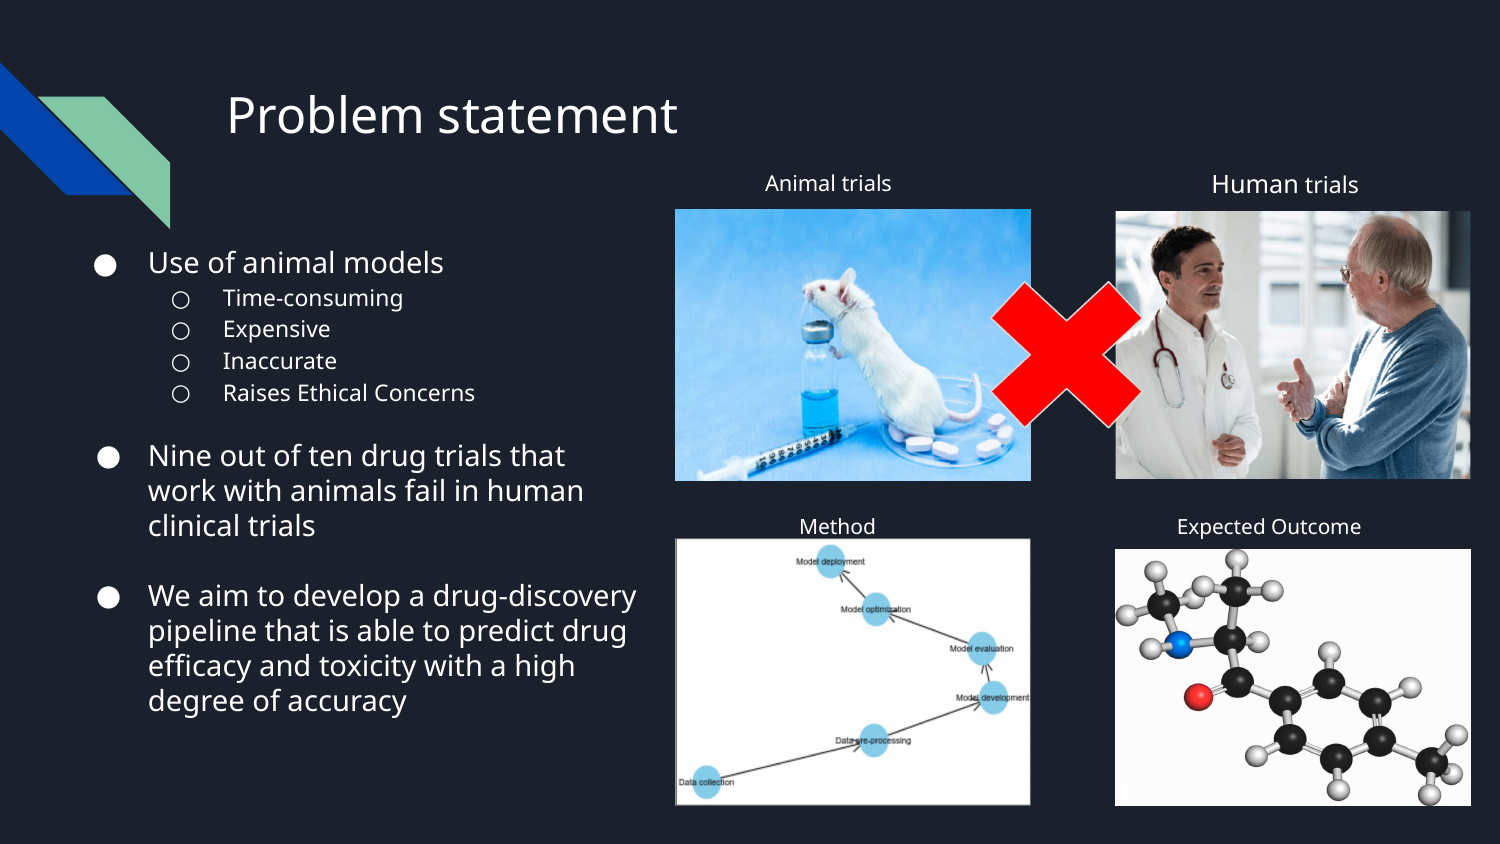

# Problem statement
Animal trials
Human trials
Use of animal models
Time-consuming
Expensive
Inaccurate
Raises Ethical Concerns
Nine out of ten drug trials that work with animals fail in human clinical trials
We aim to develop a drug-discovery pipeline that is able to predict drug efficacy and toxicity with a high degree of accuracy
Method
Expected Outcome